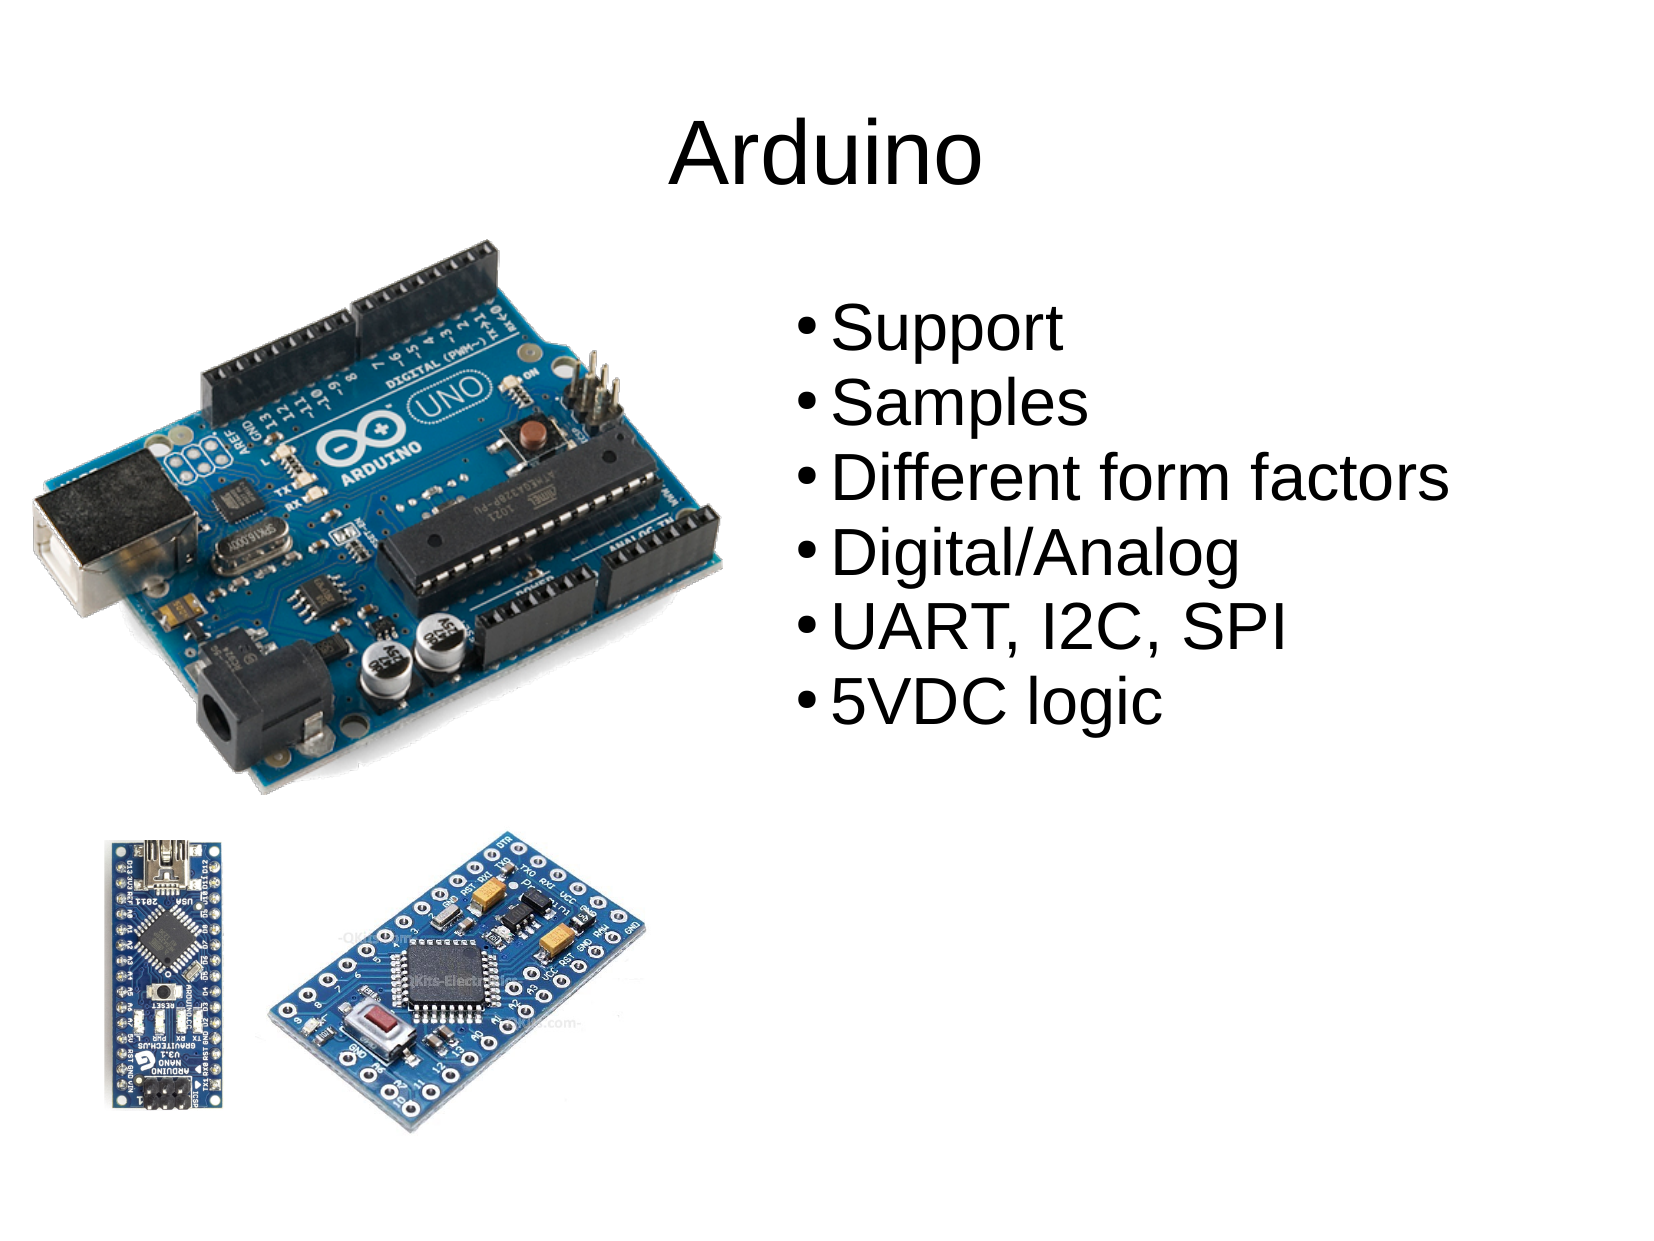

# Arduino
Support
Samples
Different form factors
Digital/Analog
UART, I2C, SPI
5VDC logic